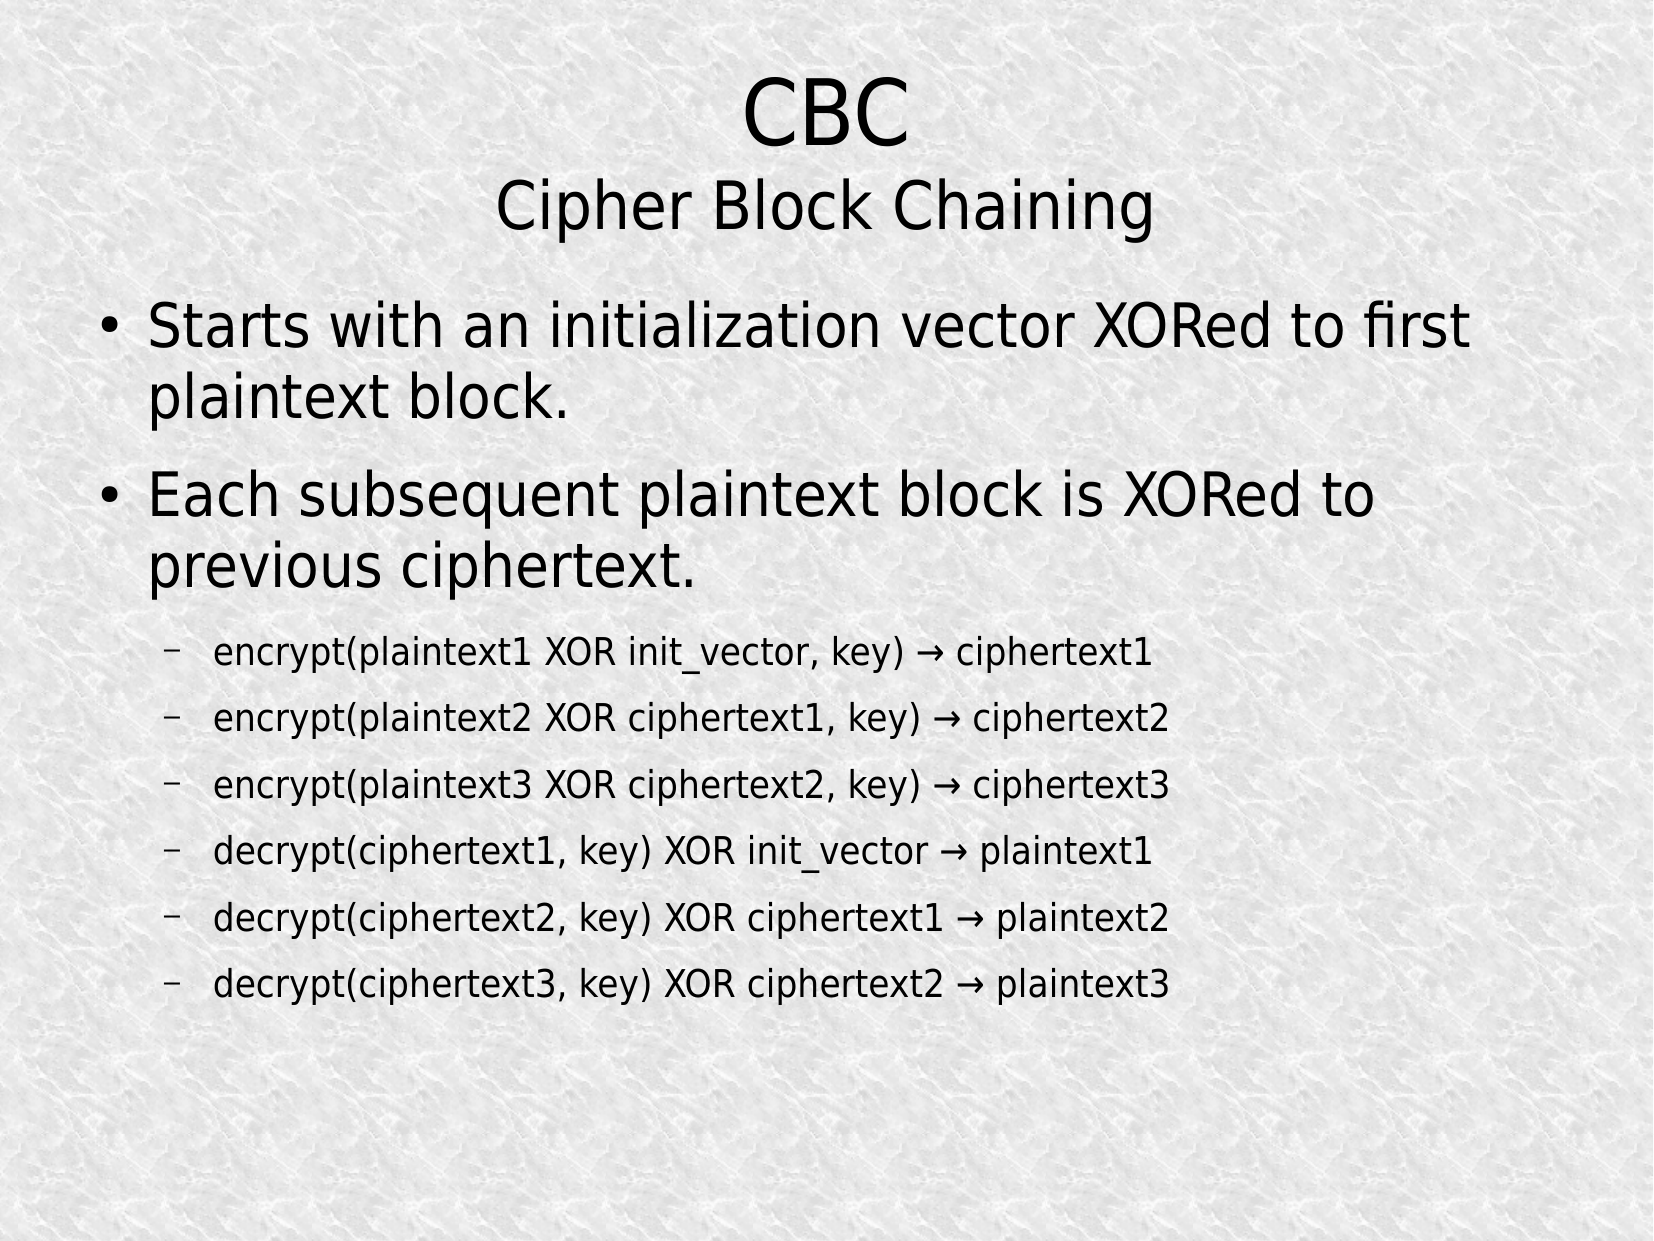

# CBC Cipher Block Chaining
Starts with an initialization vector XORed to first plaintext block.
Each subsequent plaintext block is XORed to previous ciphertext.
encrypt(plaintext1 XOR init_vector, key) → ciphertext1
encrypt(plaintext2 XOR ciphertext1, key) → ciphertext2
encrypt(plaintext3 XOR ciphertext2, key) → ciphertext3
decrypt(ciphertext1, key) XOR init_vector → plaintext1
decrypt(ciphertext2, key) XOR ciphertext1 → plaintext2
decrypt(ciphertext3, key) XOR ciphertext2 → plaintext3